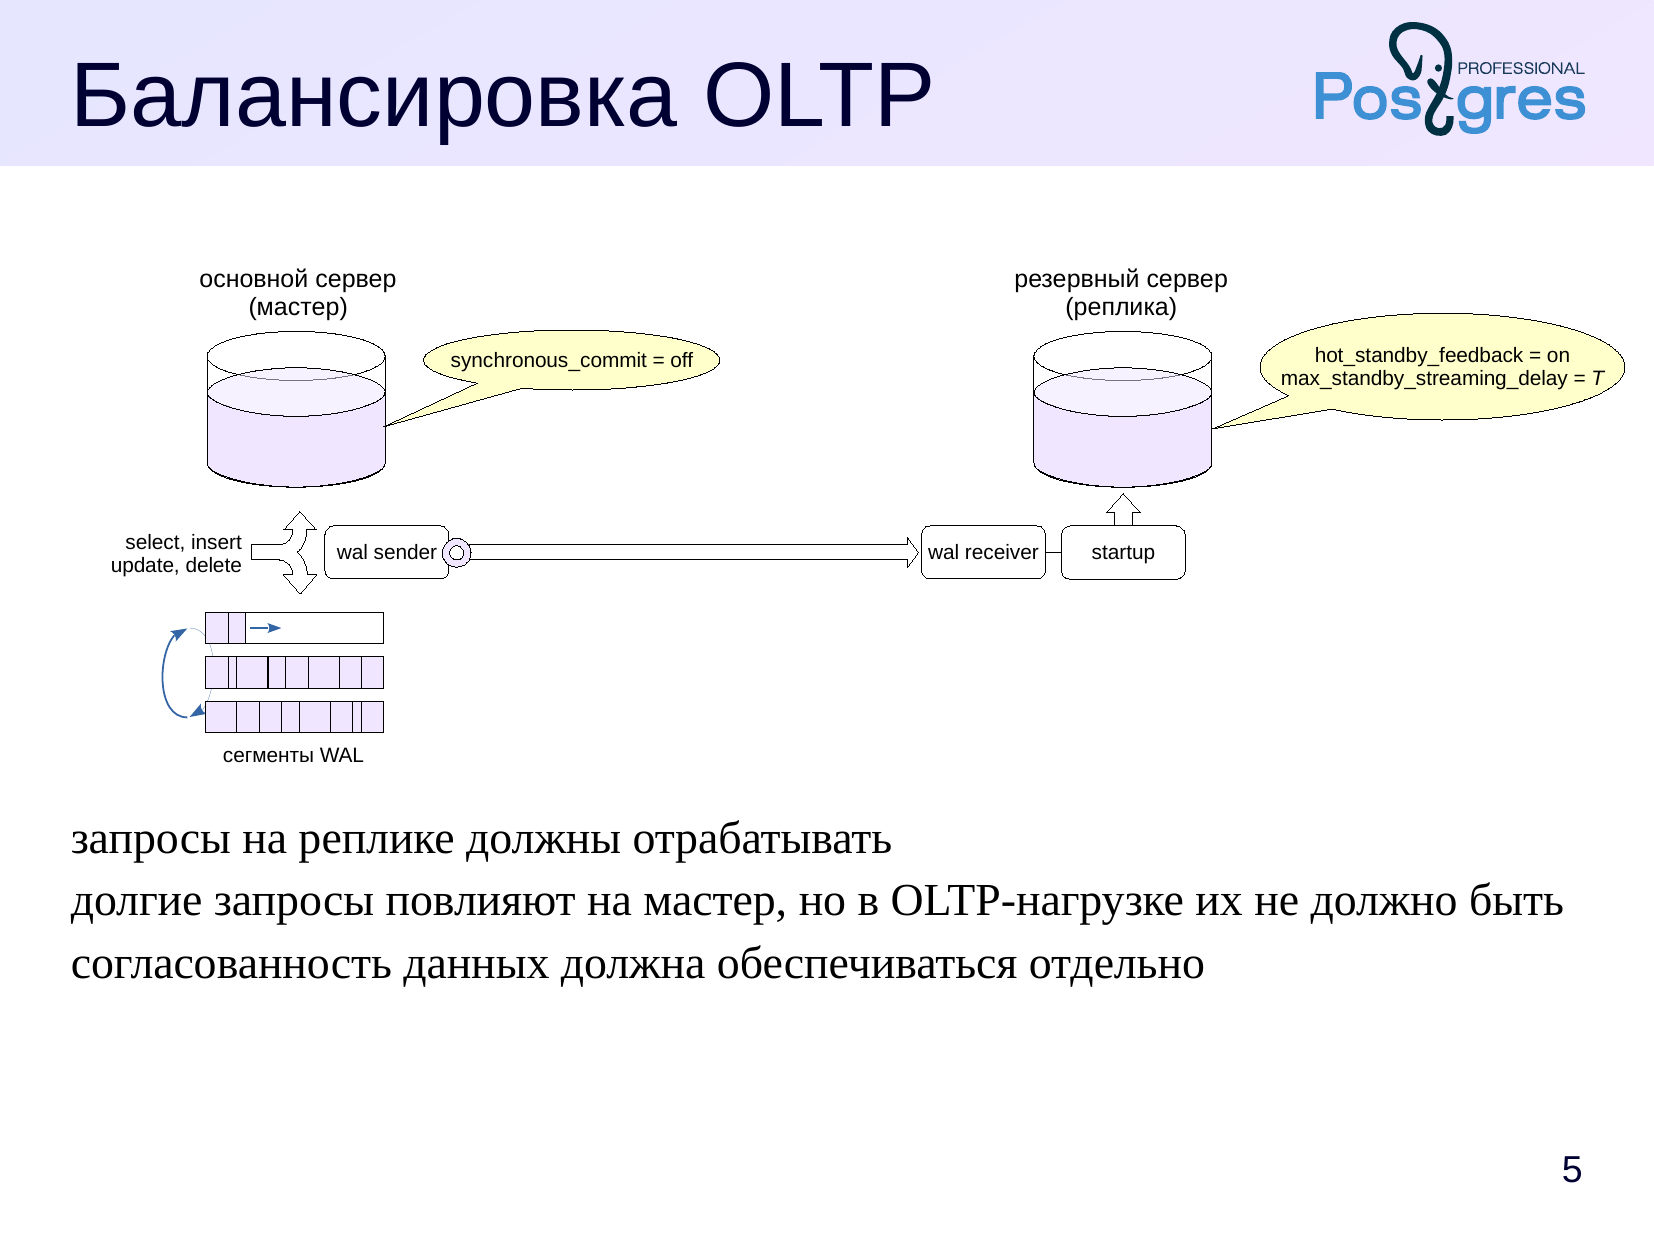

# Балансировка OLTP
основной сервер
(мастер)
резервный сервер
(реплика)
запросы на реплике должны отрабатывать
долгие запросы повлияют на мастер, но в OLTP-нагрузке их не должно быть
согласованность данных должна обеспечиваться отдельно
hot_standby_feedback = on
max_standby_streaming_delay = T
synchronous_commit = off
select, insert
update, delete
wal sender
wal receiver
startup
сегменты WAL